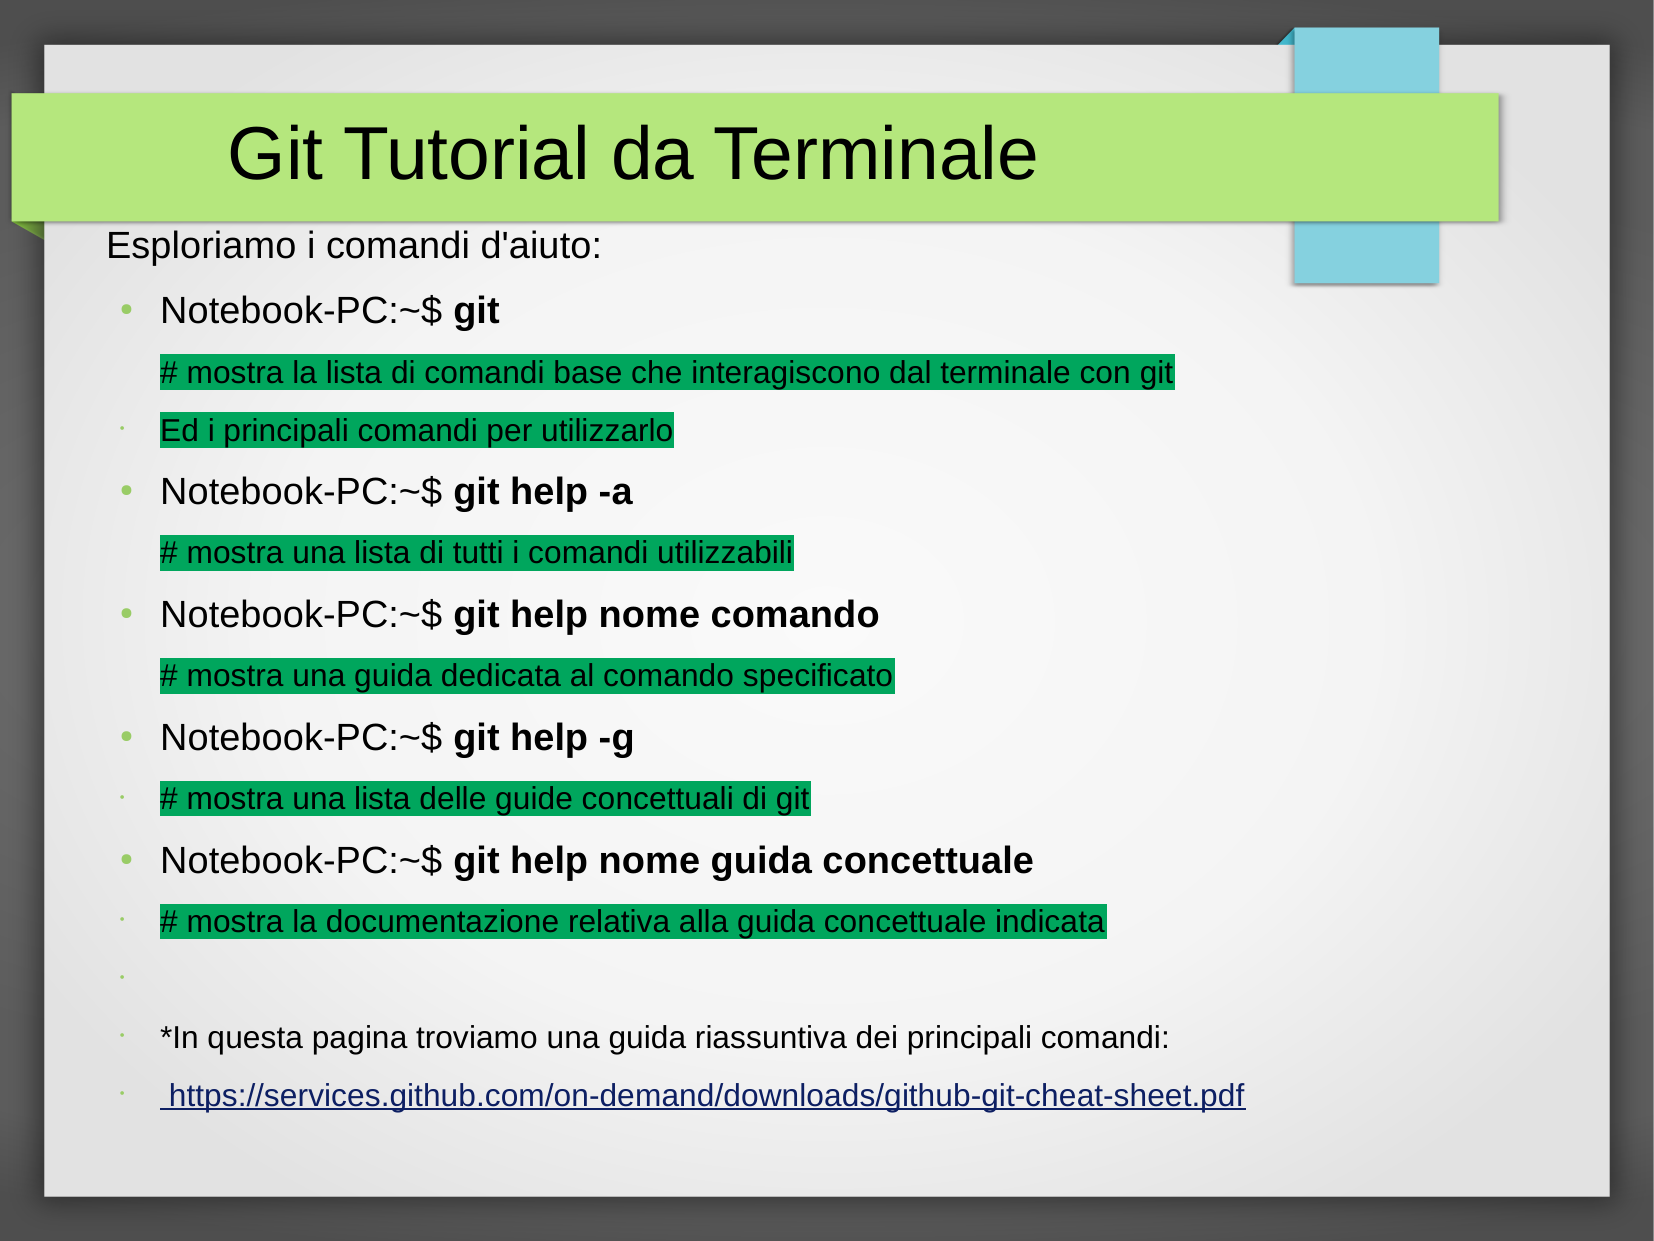

# Git Tutorial da Terminale
Esploriamo i comandi d'aiuto:
Notebook-PC:~$ git
# mostra la lista di comandi base che interagiscono dal terminale con git
Ed i principali comandi per utilizzarlo
Notebook-PC:~$ git help -a
# mostra una lista di tutti i comandi utilizzabili
Notebook-PC:~$ git help nome comando
# mostra una guida dedicata al comando specificato
Notebook-PC:~$ git help -g
# mostra una lista delle guide concettuali di git
Notebook-PC:~$ git help nome guida concettuale
# mostra la documentazione relativa alla guida concettuale indicata
*In questa pagina troviamo una guida riassuntiva dei principali comandi:
 https://services.github.com/on-demand/downloads/github-git-cheat-sheet.pdf